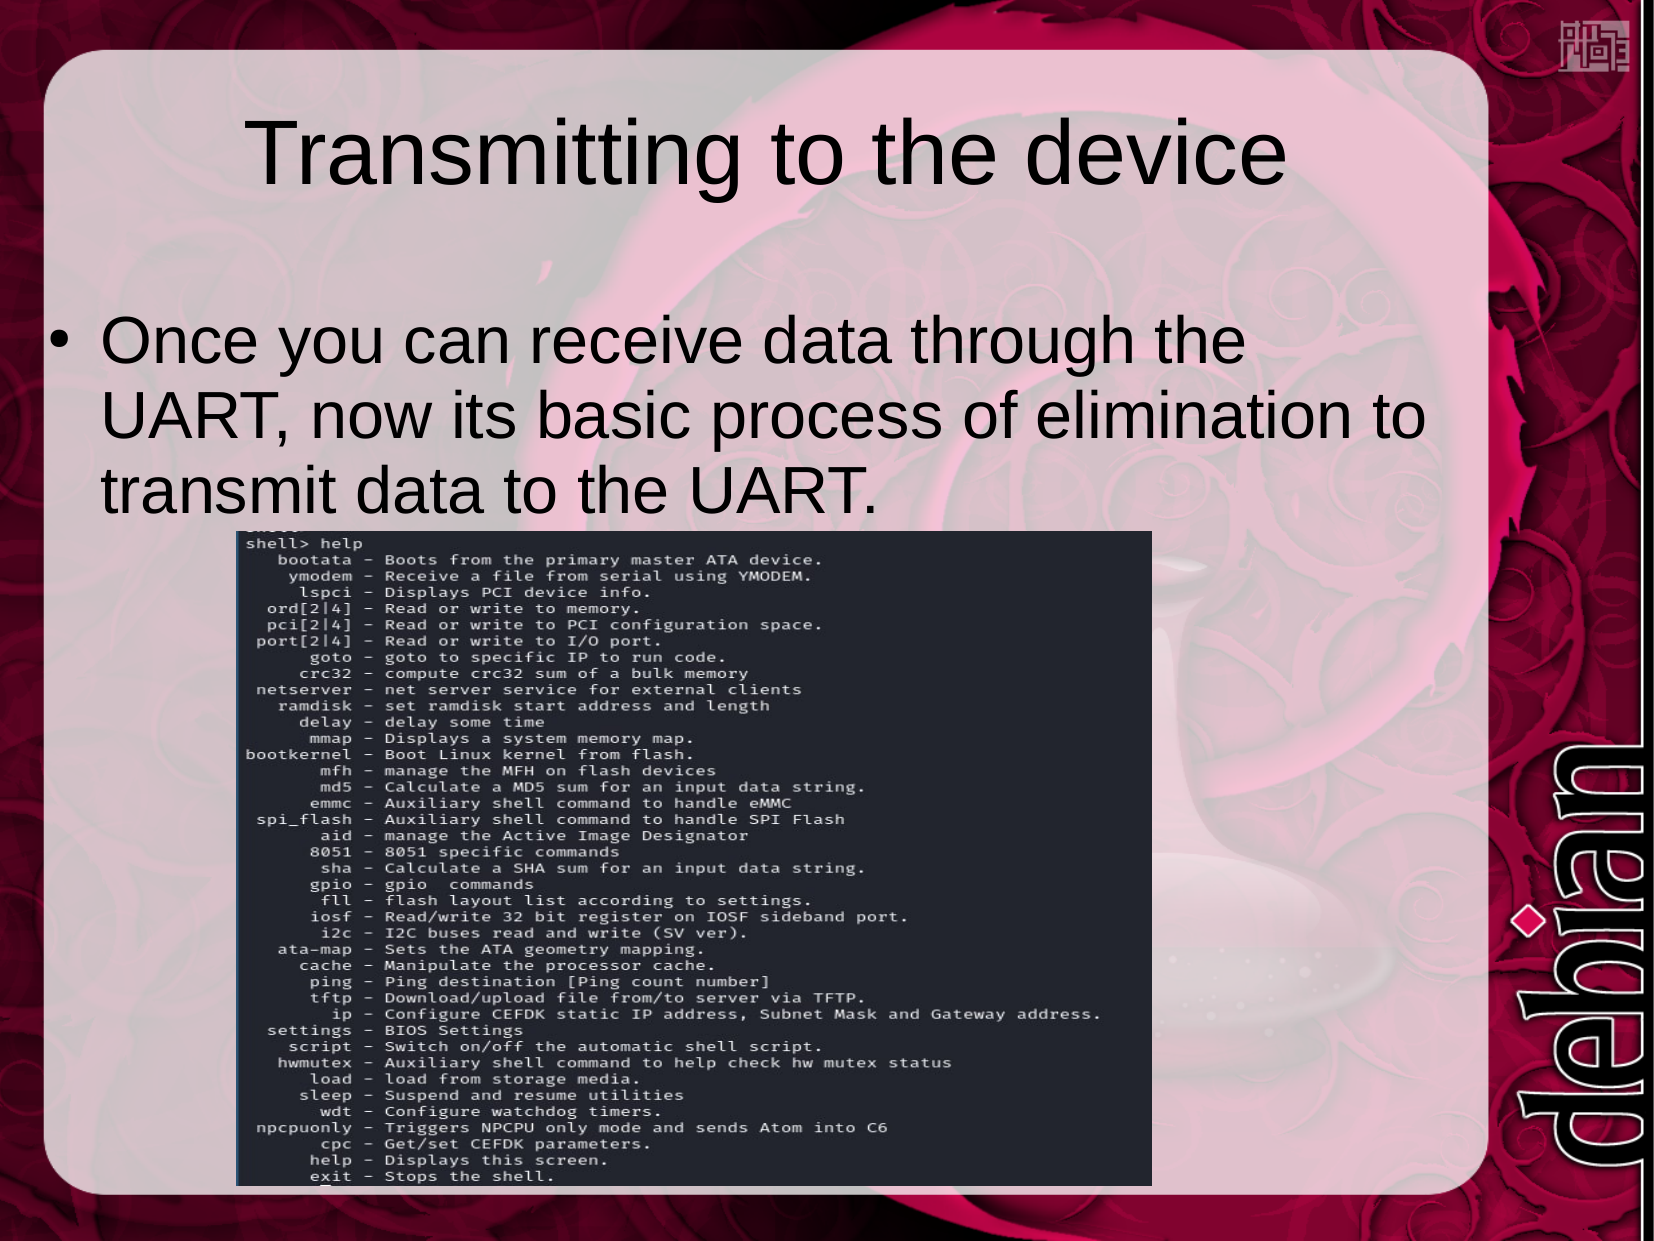

# Transmitting to the device
Once you can receive data through the UART, now its basic process of elimination to transmit data to the UART.